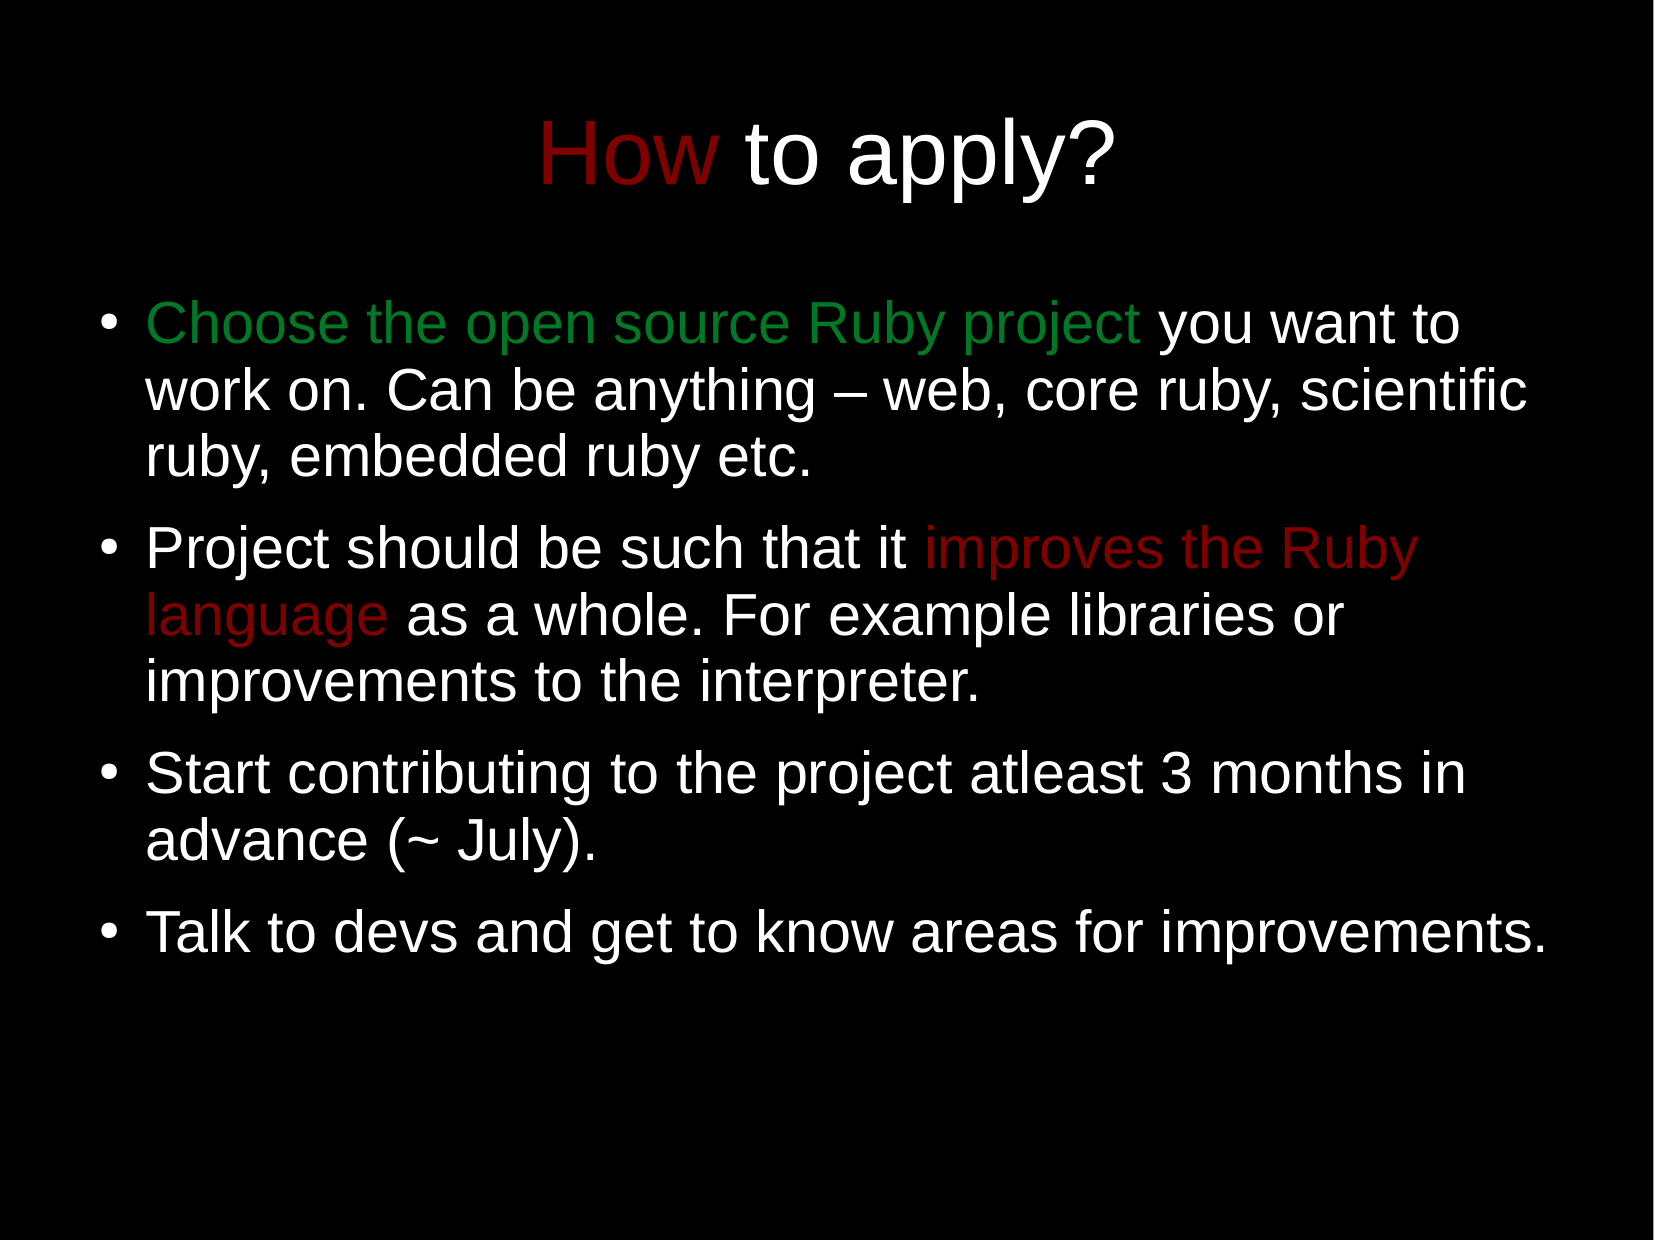

# How to apply?
Choose the open source Ruby project you want to work on. Can be anything – web, core ruby, scientific ruby, embedded ruby etc.
Project should be such that it improves the Ruby language as a whole. For example libraries or improvements to the interpreter.
Start contributing to the project atleast 3 months in advance (~ July).
Talk to devs and get to know areas for improvements.